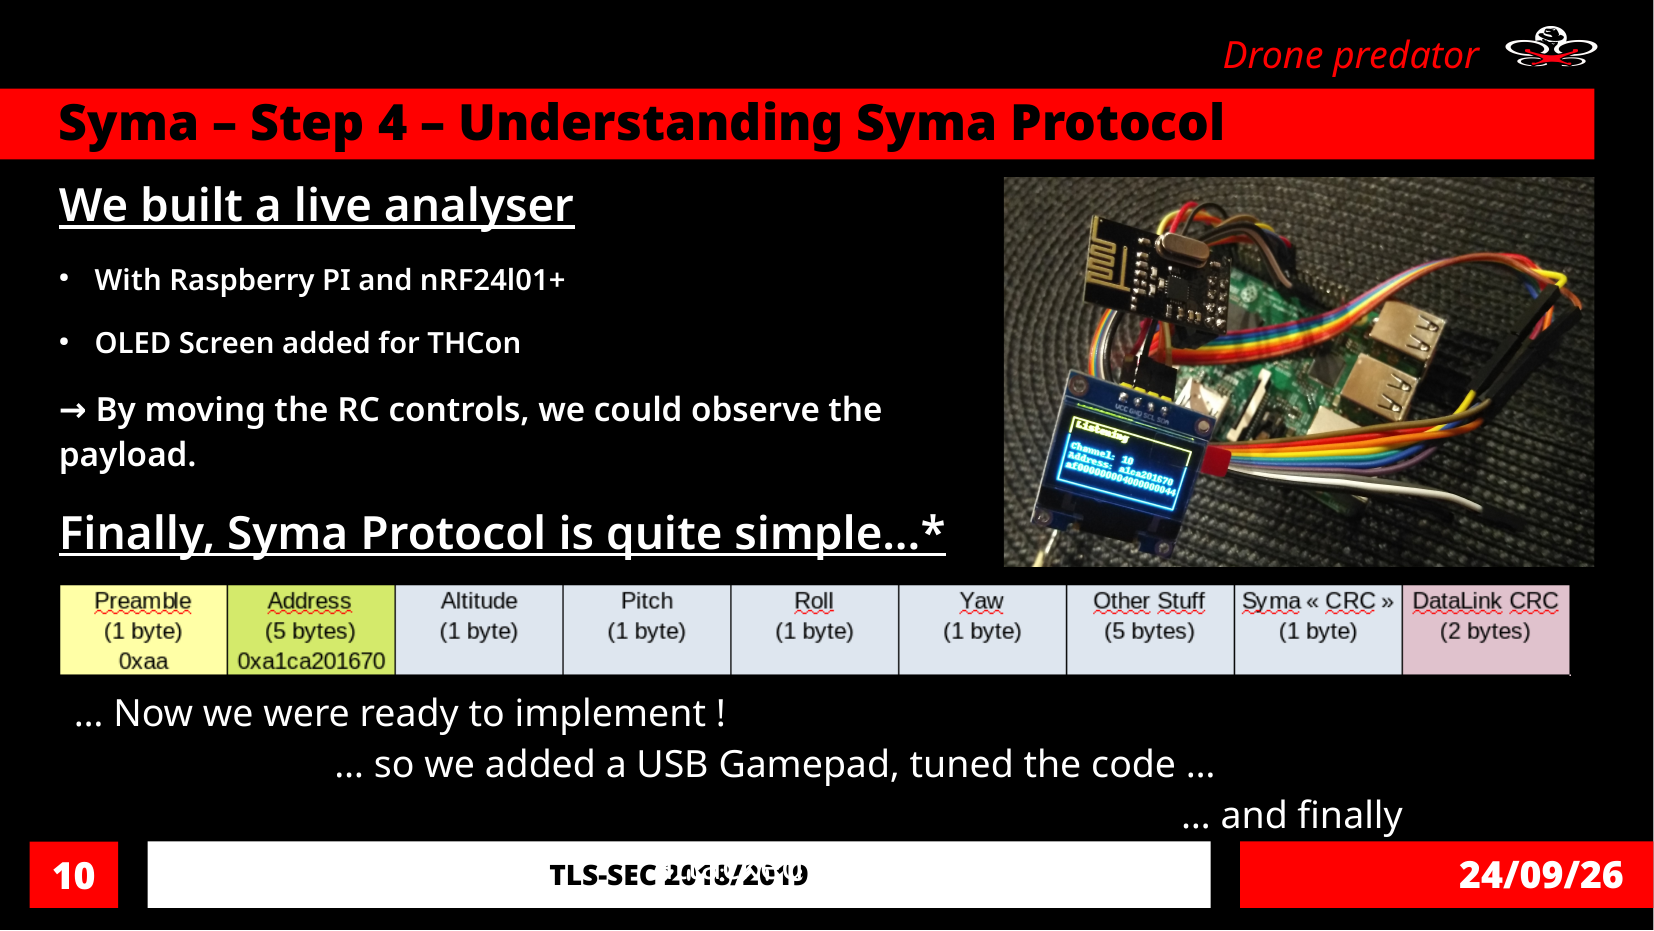

# Syma – Step 4 – Understanding Syma Protocol
We built a live analyser
With Raspberry PI and nRF24l01+
OLED Screen added for THCon
→ By moving the RC controls, we could observe the payload.
Finally, Syma Protocol is quite simple...*
*Except Byte 10 : A pseudo CRC built as a XOR of bytes 1 to 9 and added to 0x55
… Now we were ready to implement !
	… so we added a USB Gamepad, tuned the code …
															… and finally attacked !
10